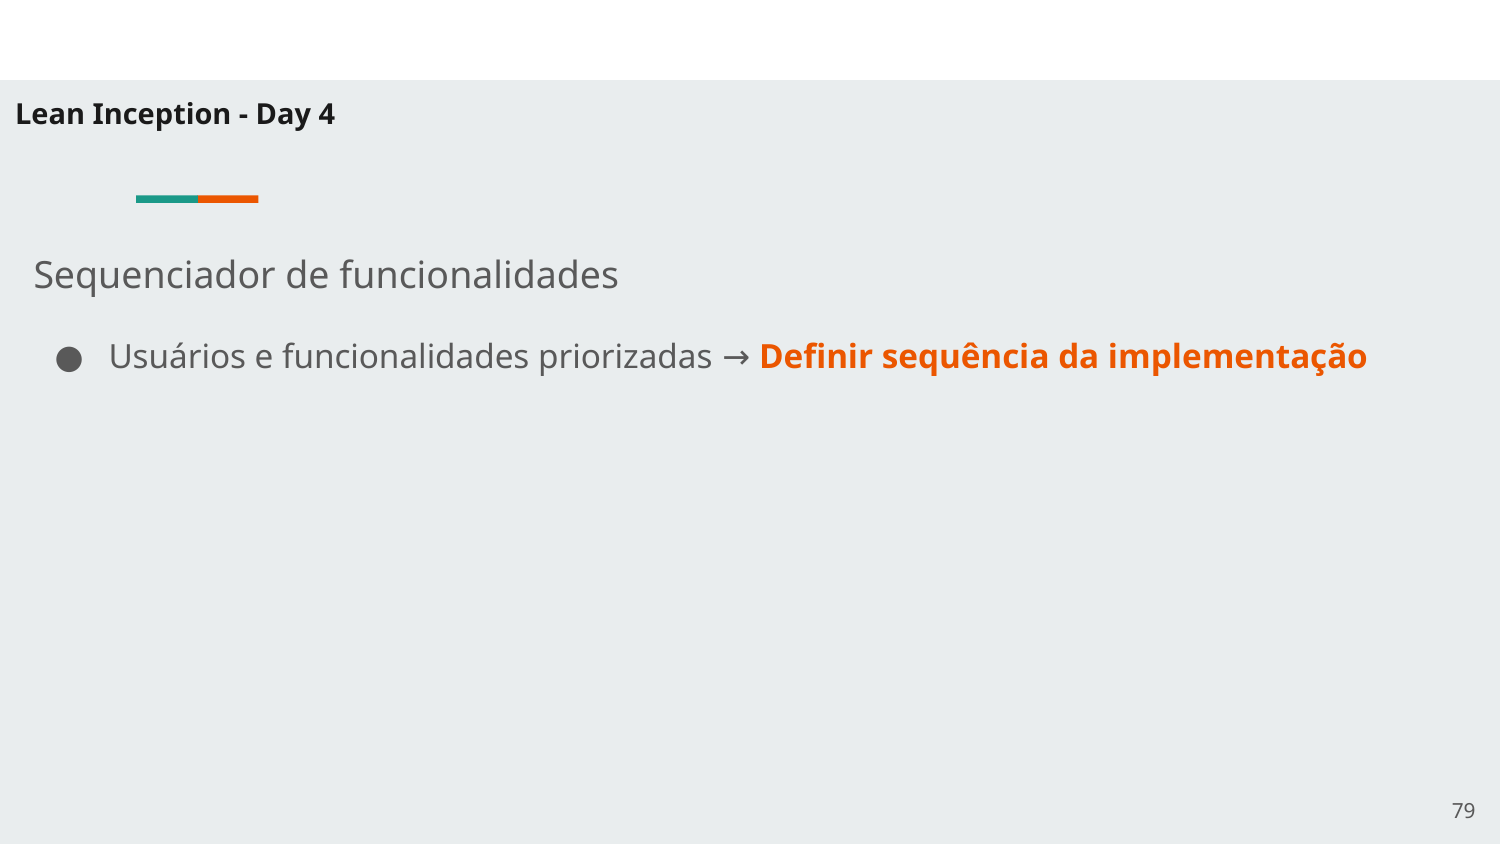

# Lean Inception - Day 4
Sequenciador de funcionalidades
Usuários e funcionalidades priorizadas → Definir sequência da implementação